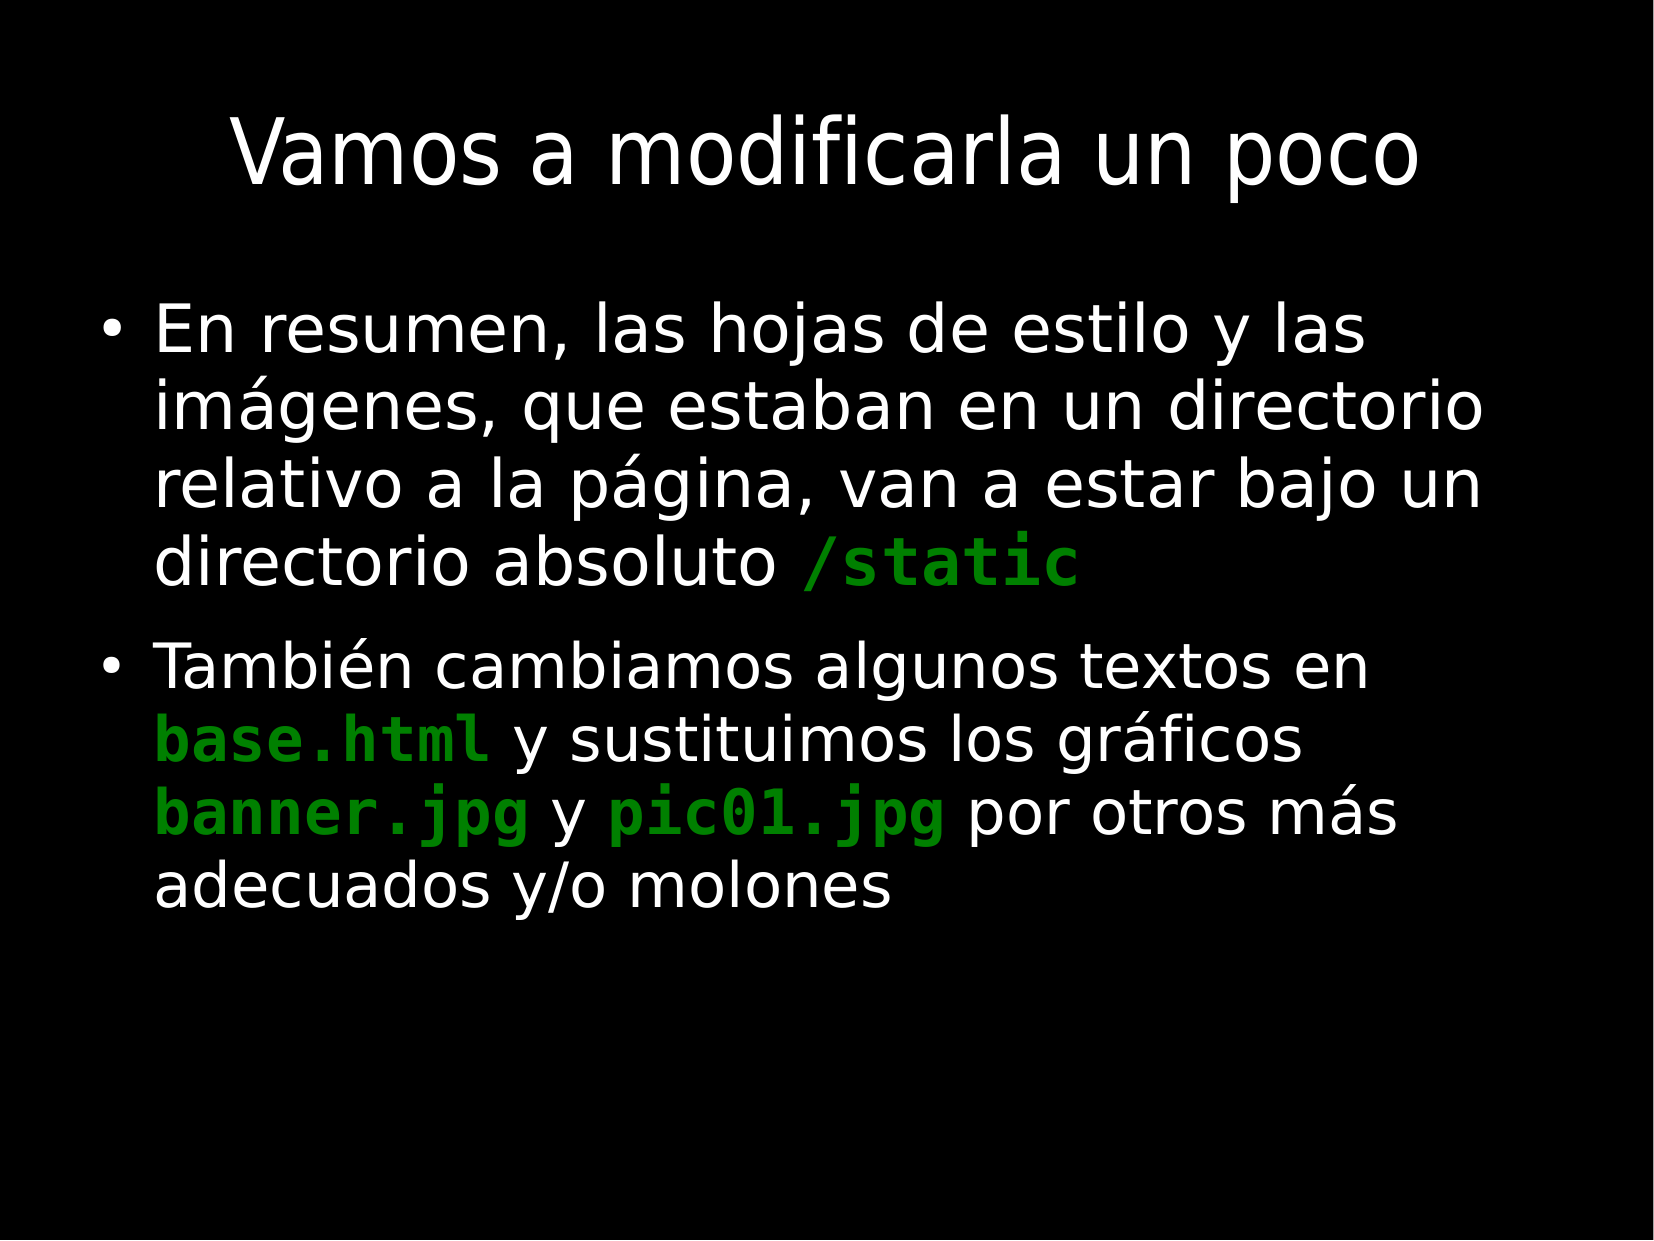

# Vamos a modificarla un poco
En resumen, las hojas de estilo y las imágenes, que estaban en un directorio relativo a la página, van a estar bajo un directorio absoluto /static
También cambiamos algunos textos en base.html y sustituimos los gráficos banner.jpg y pic01.jpg por otros más adecuados y/o molones